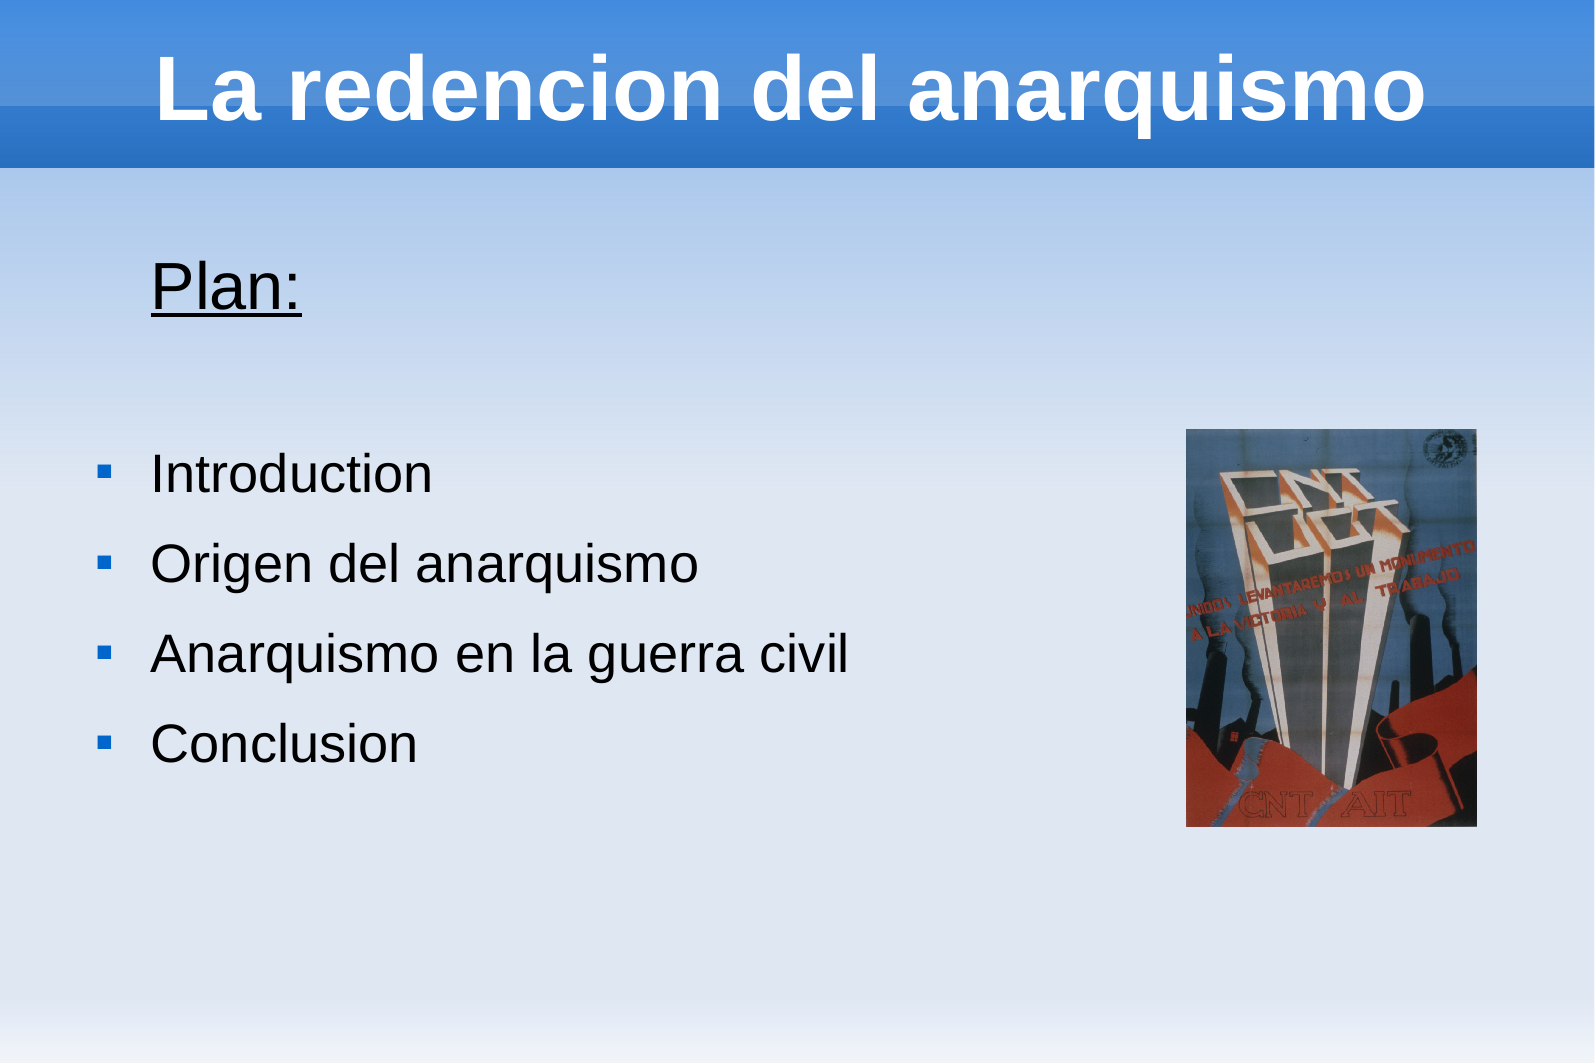

# La redencion del anarquismo
Plan:
Introduction
Origen del anarquismo
Anarquismo en la guerra civil
Conclusion